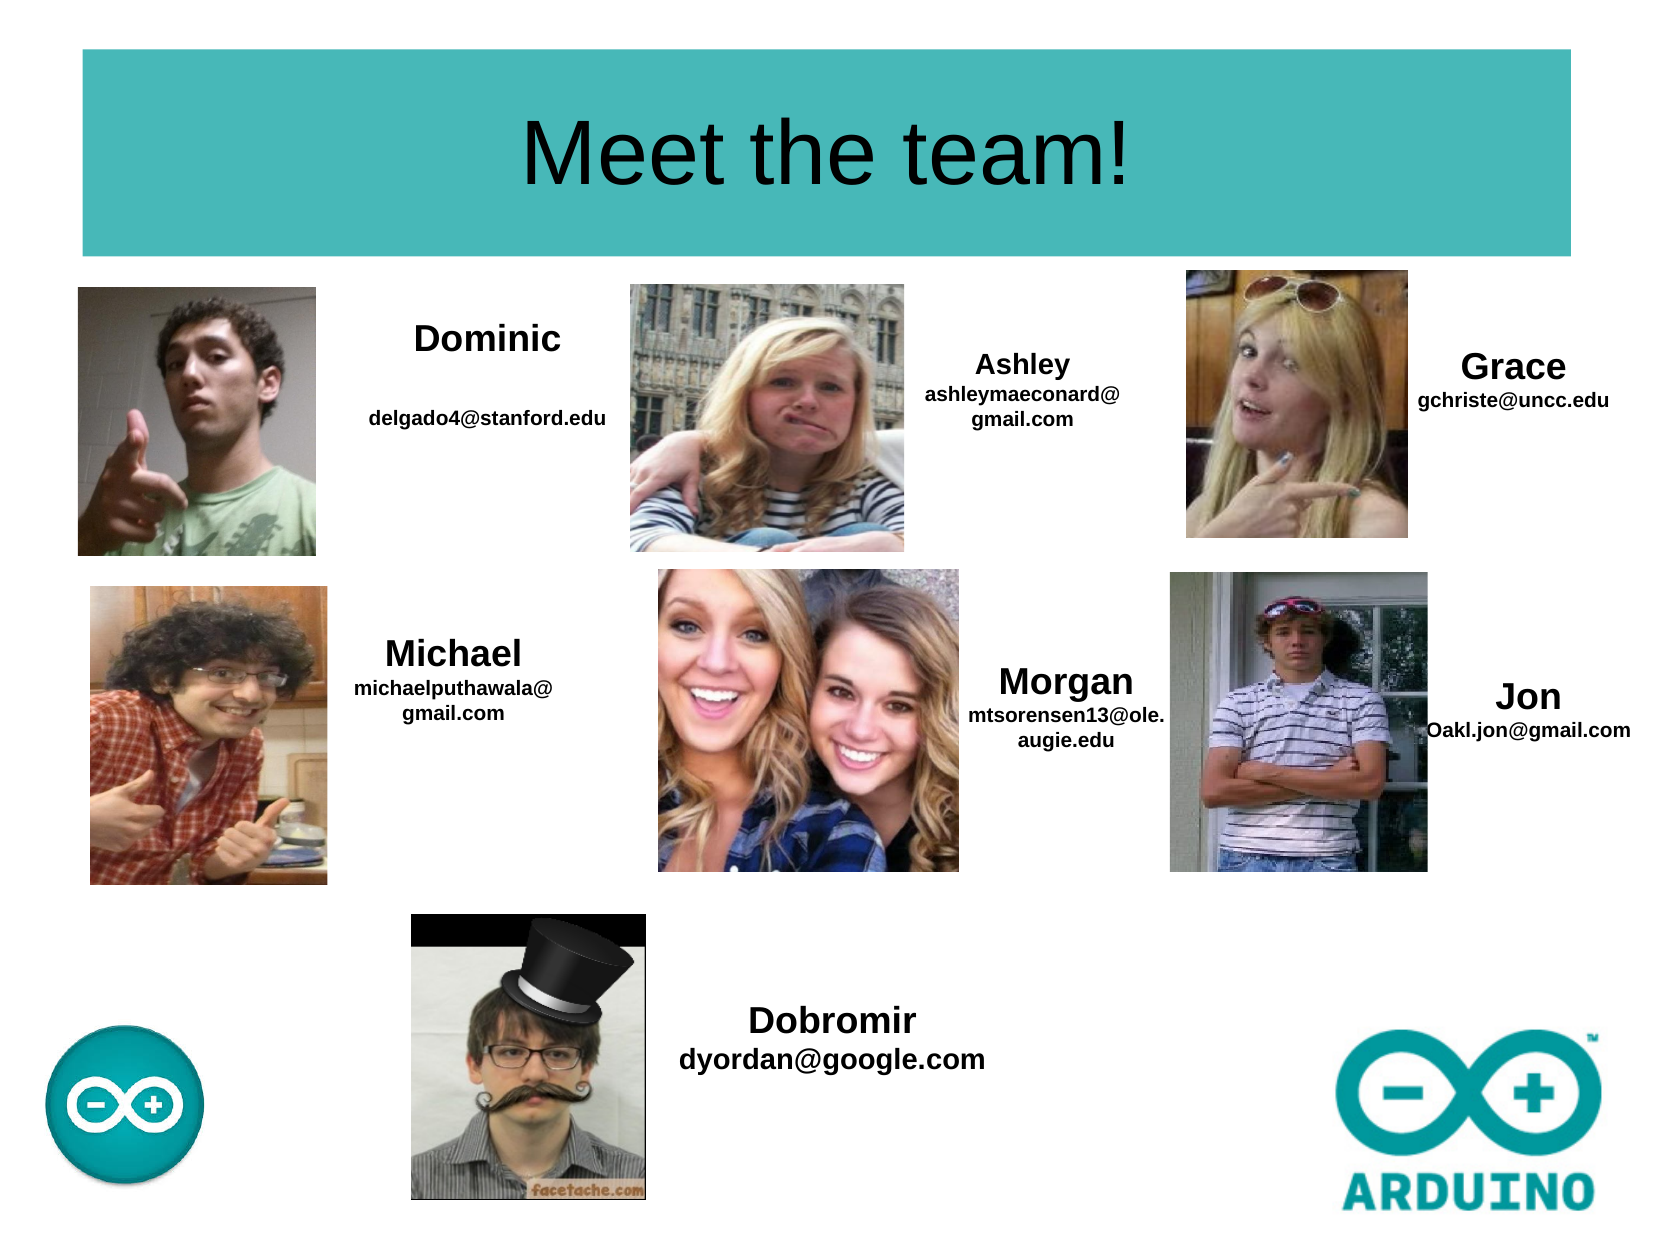

# Meet the team!
Grace
gchriste@uncc.edu
Ashley
ashleymaeconard@gmail.com
Dominic
delgado4@stanford.edu
Morgan
mtsorensen13@ole.augie.edu
Jon
Oakl.jon@gmail.com
Michael
michaelputhawala@gmail.com
Dobromir
dyordan@google.com